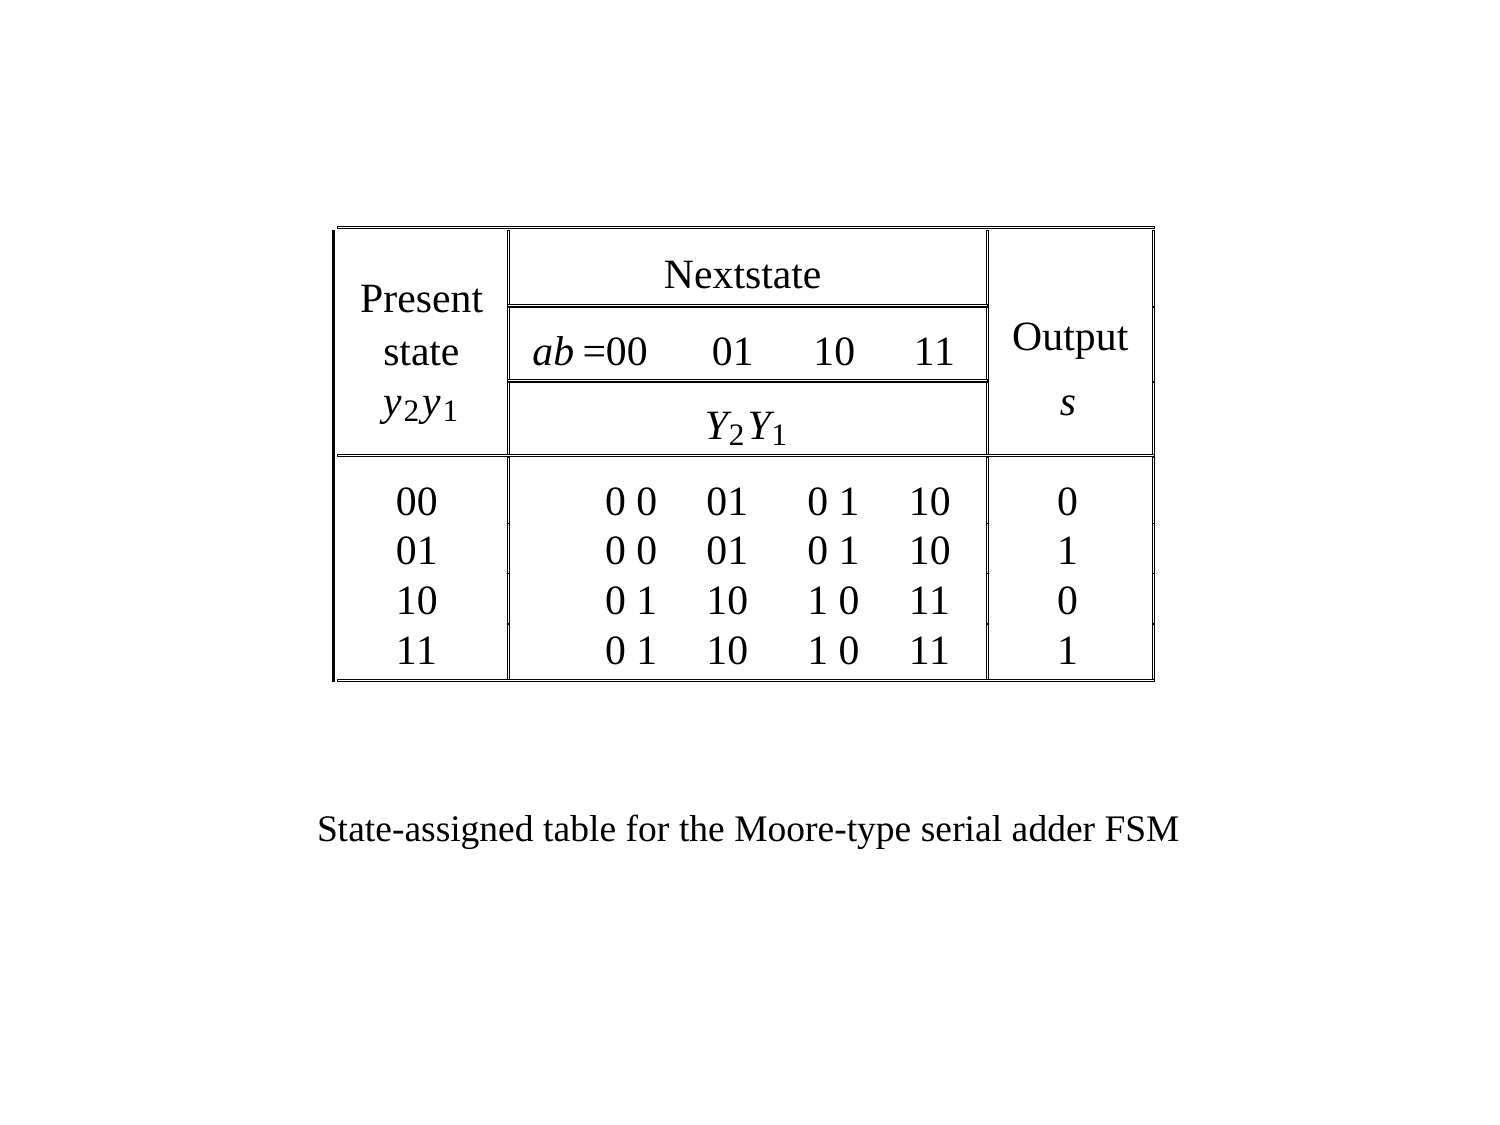

Nextstate
Present
Output
ab
state
=00
01
10
11
y
y
s
2
1
Y
Y
2
1
00
0
0
01
0
1
10
0
01
0
0
01
0
1
10
1
10
0
1
10
1
0
11
0
11
0
1
10
1
0
11
1
State-assigned table for the Moore-type serial adder FSM